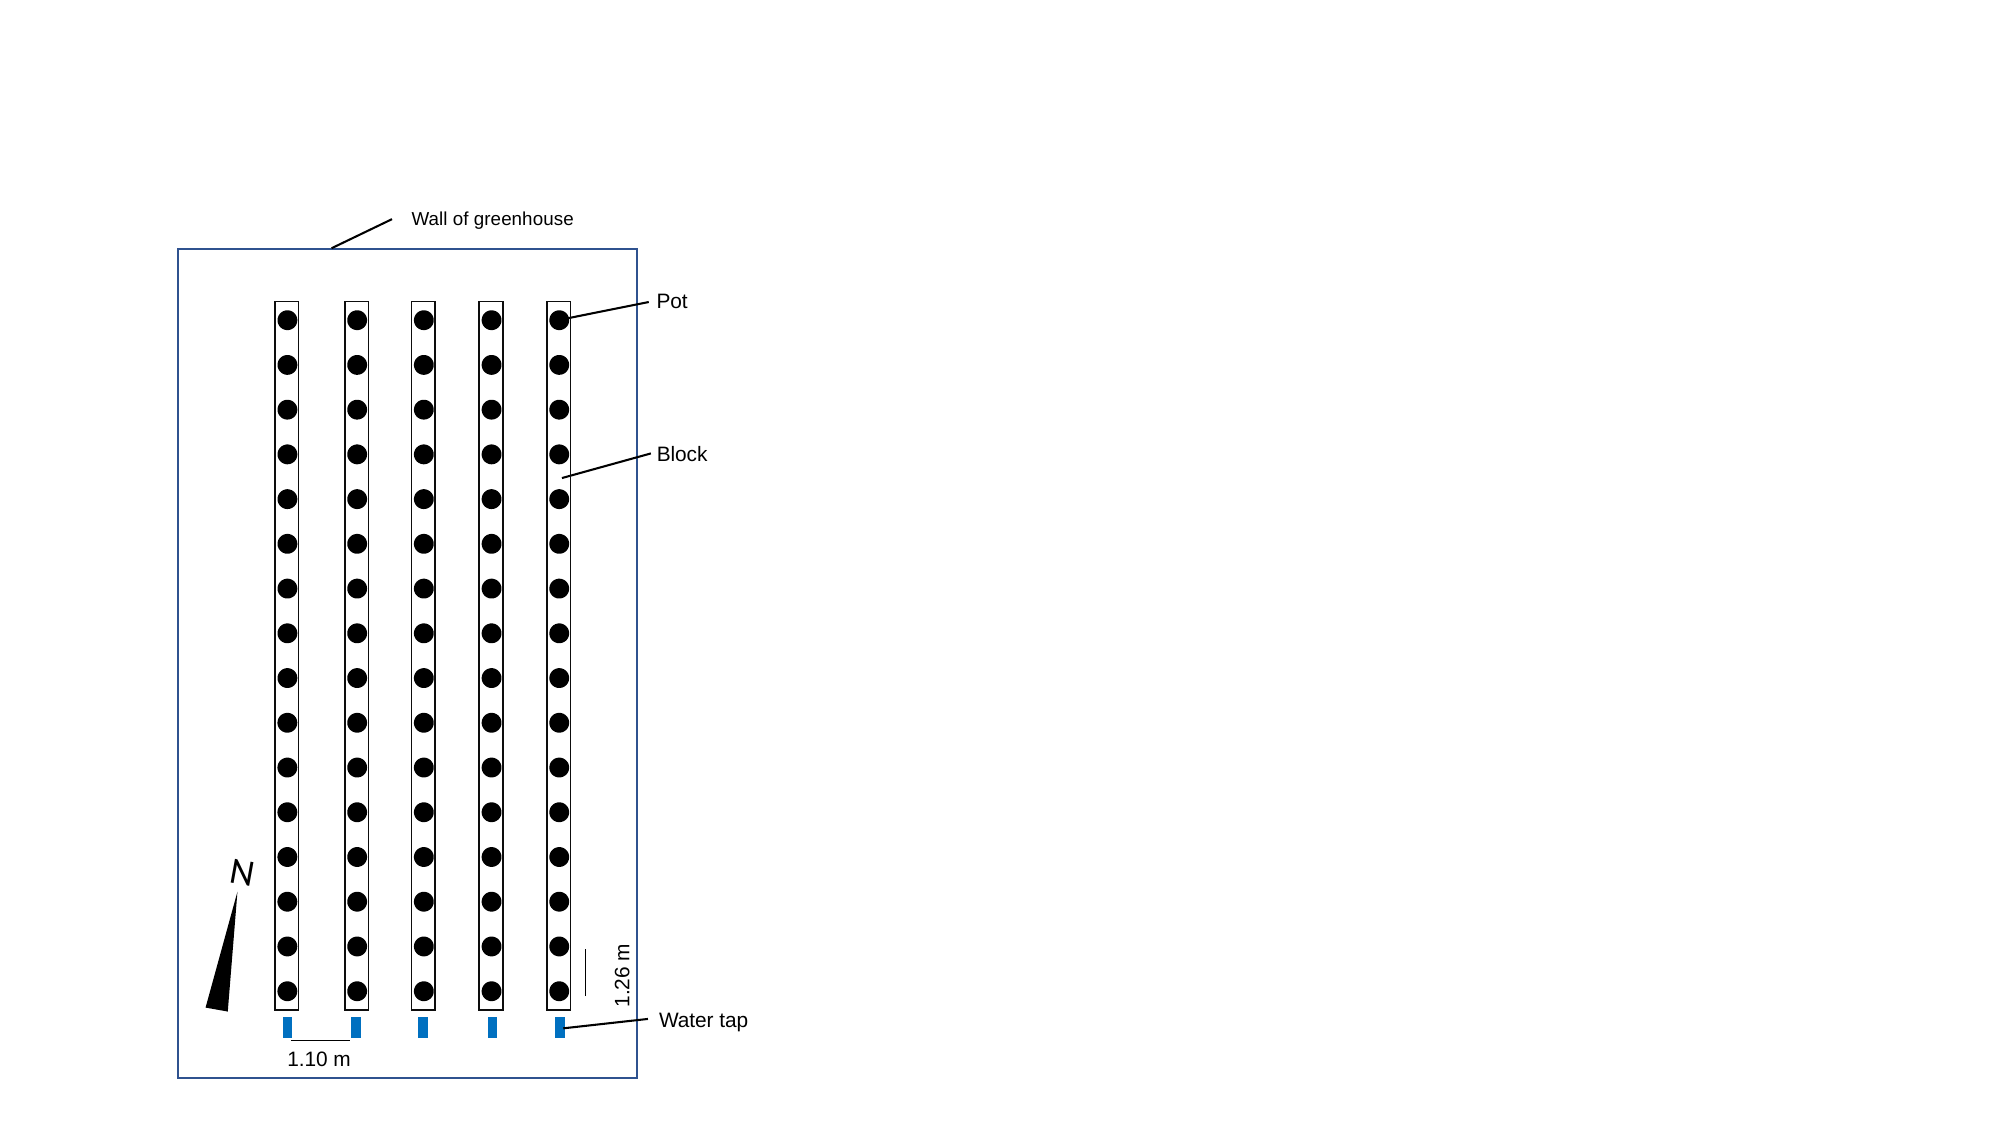

Wall of greenhouse
Pot
Block
N
1.26 m
Water tap
1.10 m